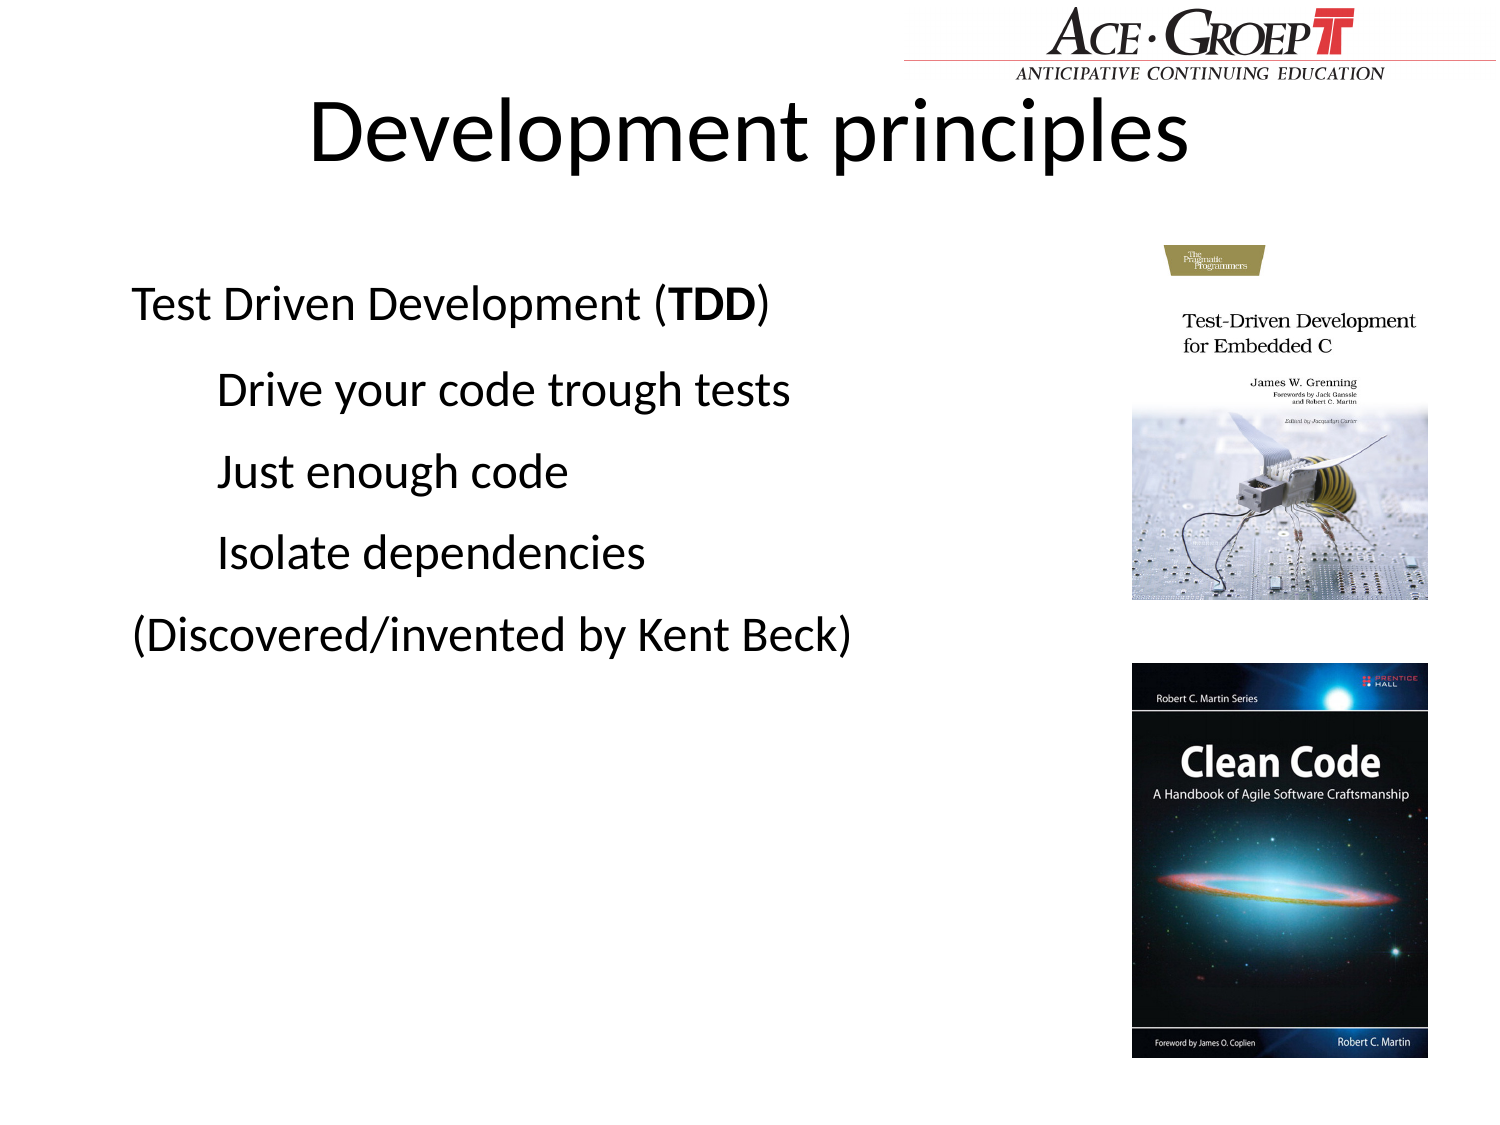

# Development principles
Test Driven Development (TDD)
Drive your code trough tests
Just enough code
Isolate dependencies
(Discovered/invented by Kent Beck)